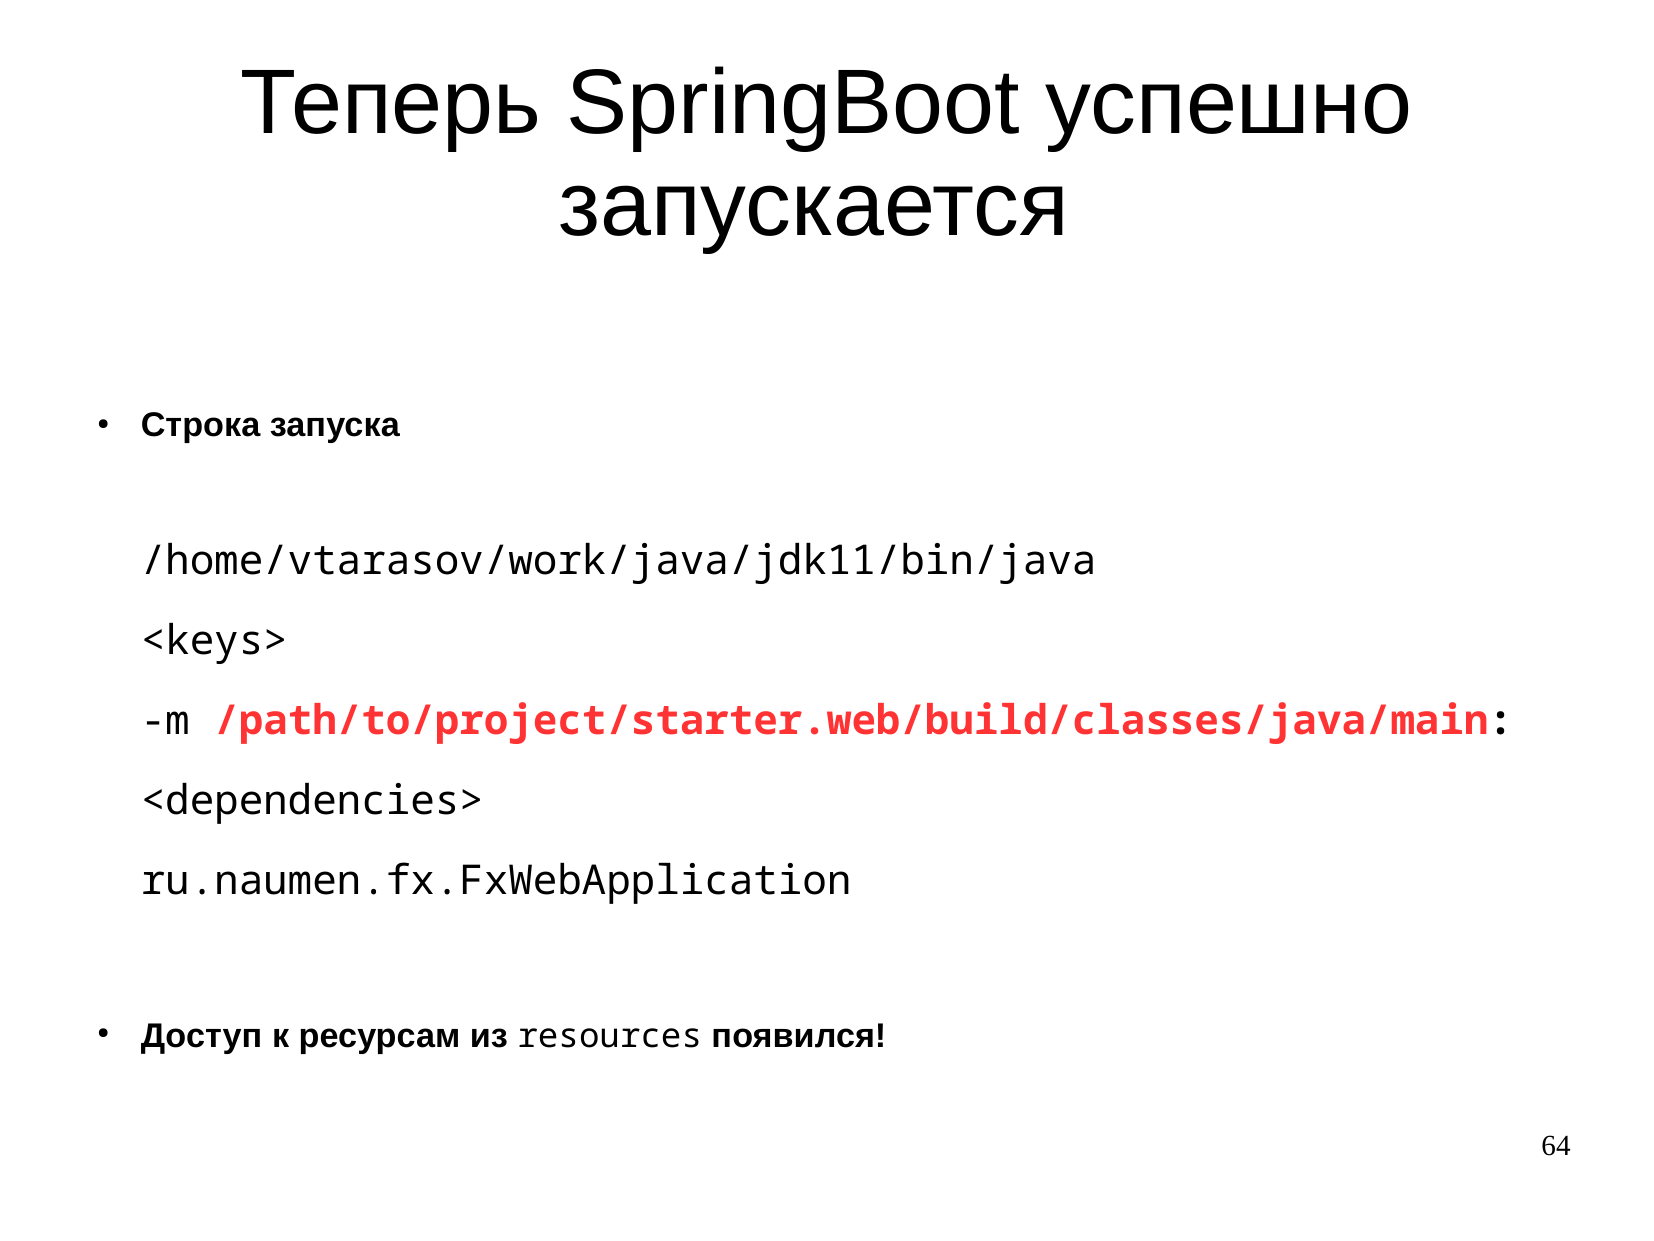

# Теперь SpringBoot успешно запускается
Строка запуска
/home/vtarasov/work/java/jdk11/bin/java
<keys>
-m /path/to/project/starter.web/build/classes/java/main:
<dependencies>
ru.naumen.fx.FxWebApplication
Доступ к ресурсам из resources появился!
64